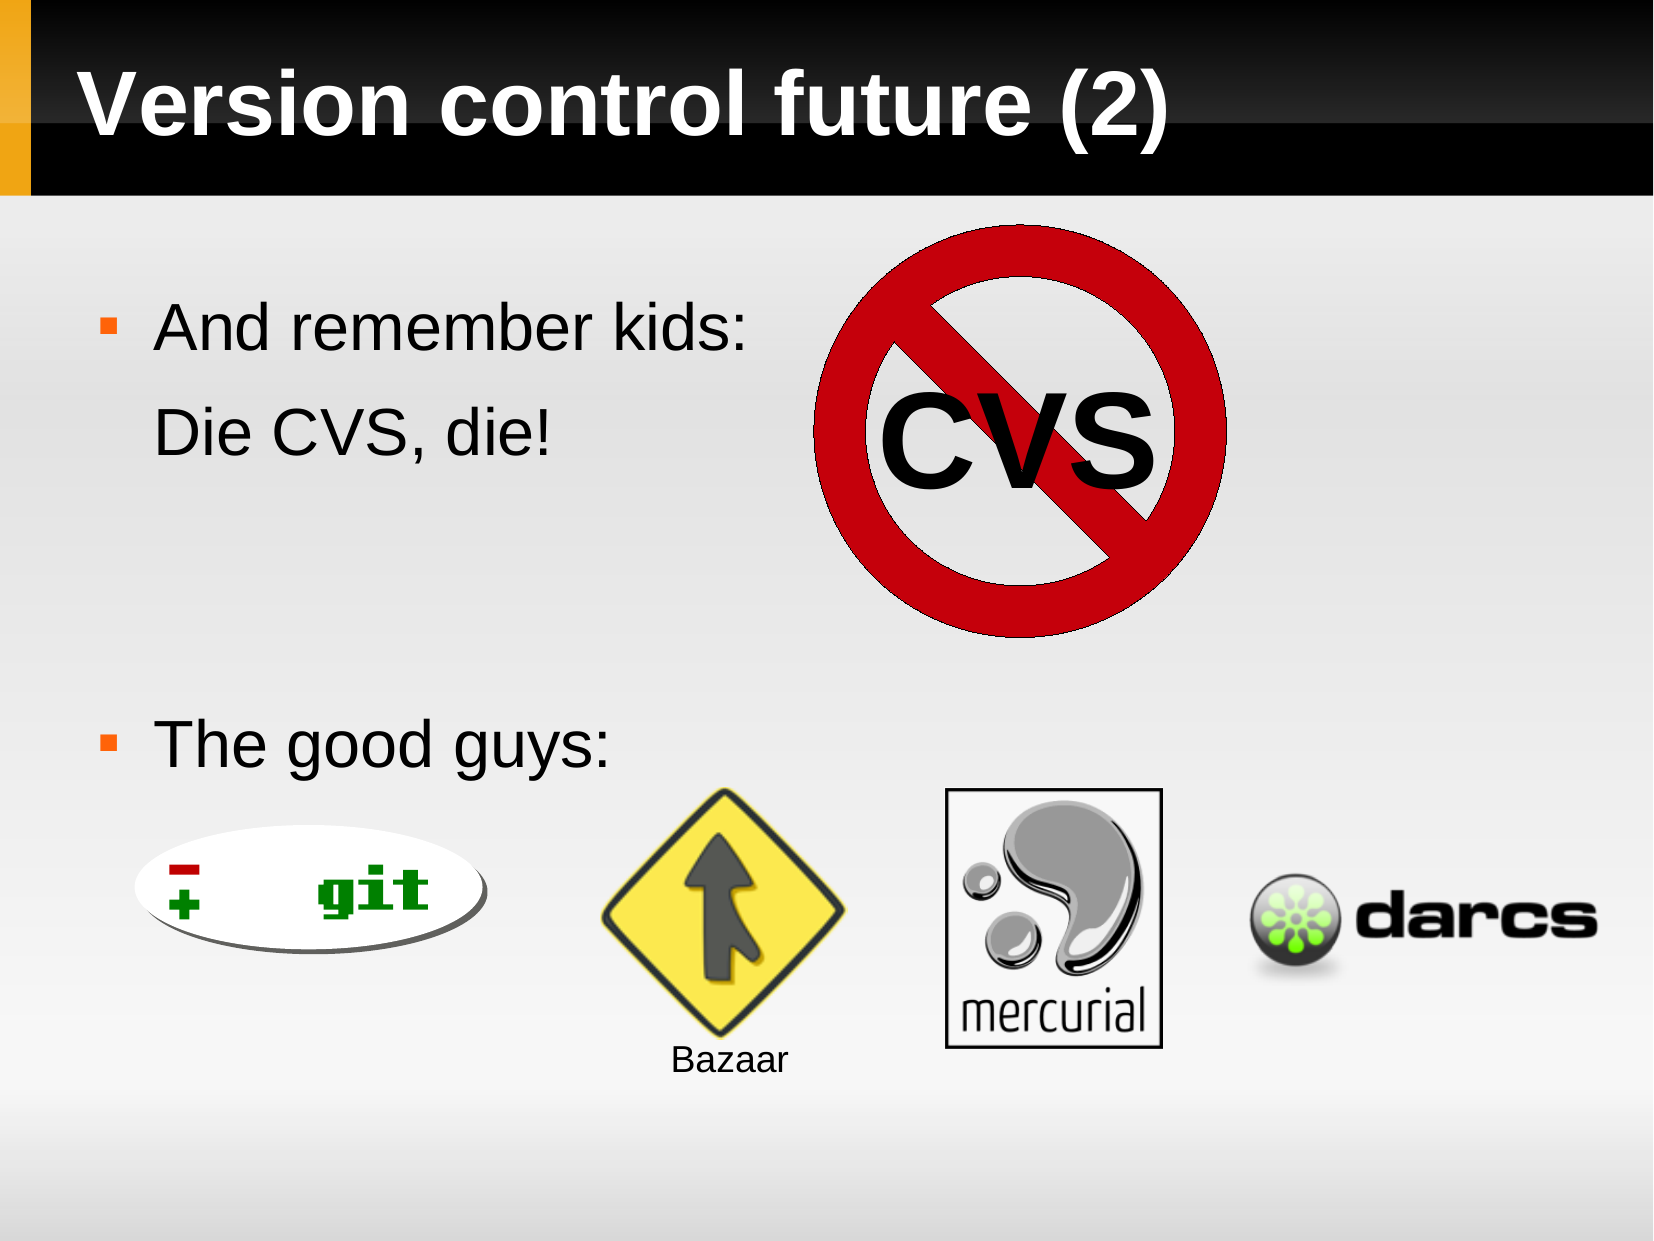

# Version control future (2)
And remember kids:
Die CVS, die!
The good guys:
CVS
Bazaar